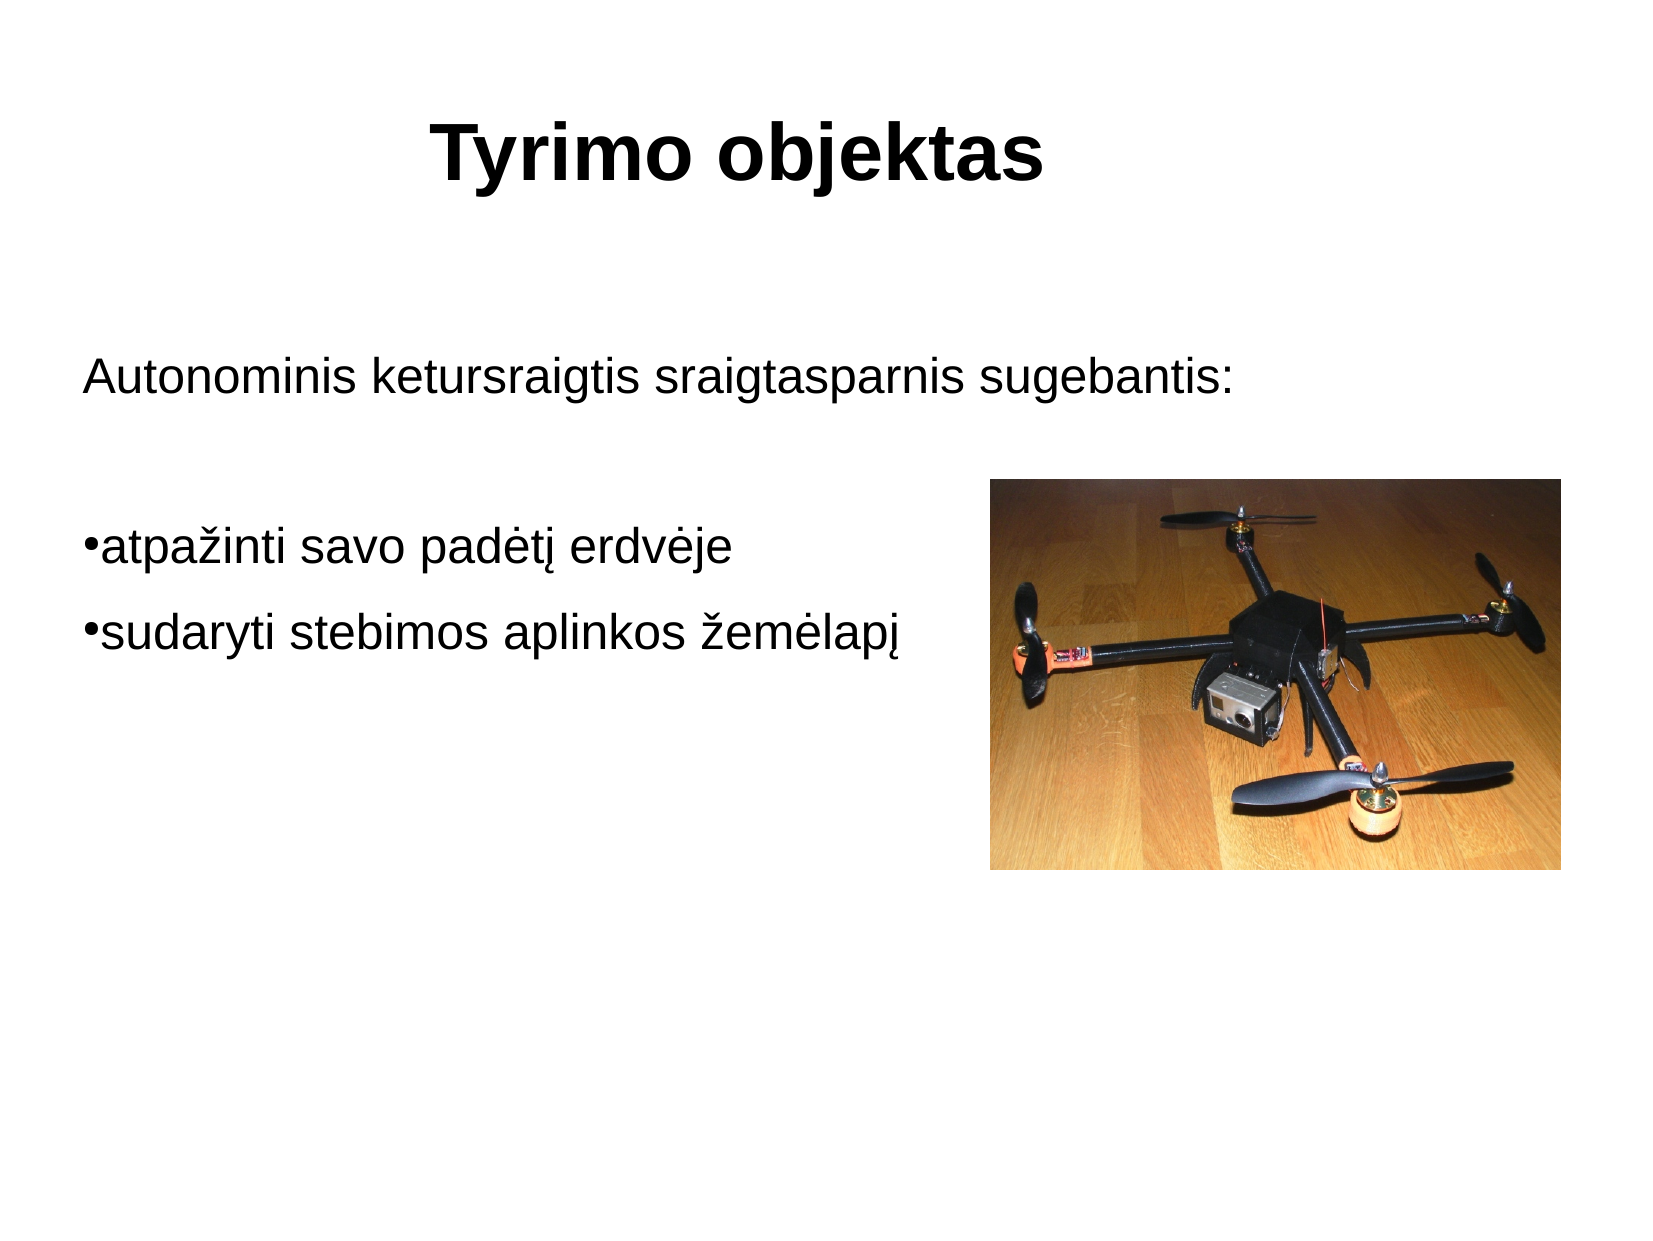

# Tyrimo objektas
Autonominis ketursraigtis sraigtasparnis sugebantis:
atpažinti savo padėtį erdvėje
sudaryti stebimos aplinkos žemėlapį